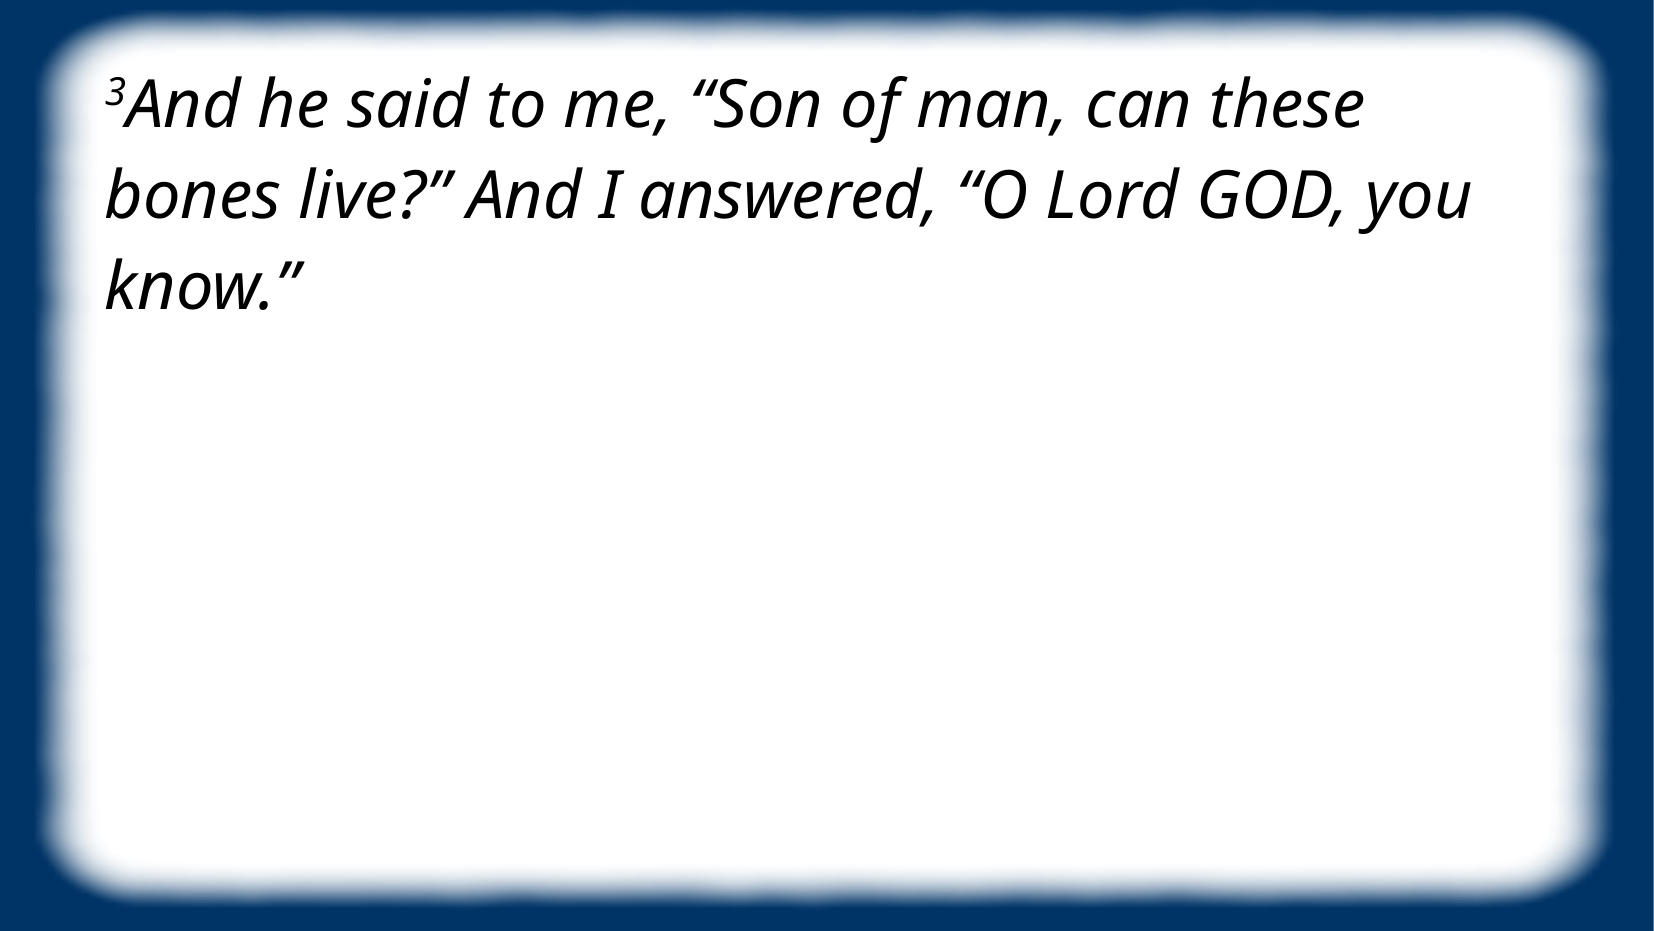

3And he said to me, “Son of man, can these bones live?” And I answered, “O Lord GOD, you know.”